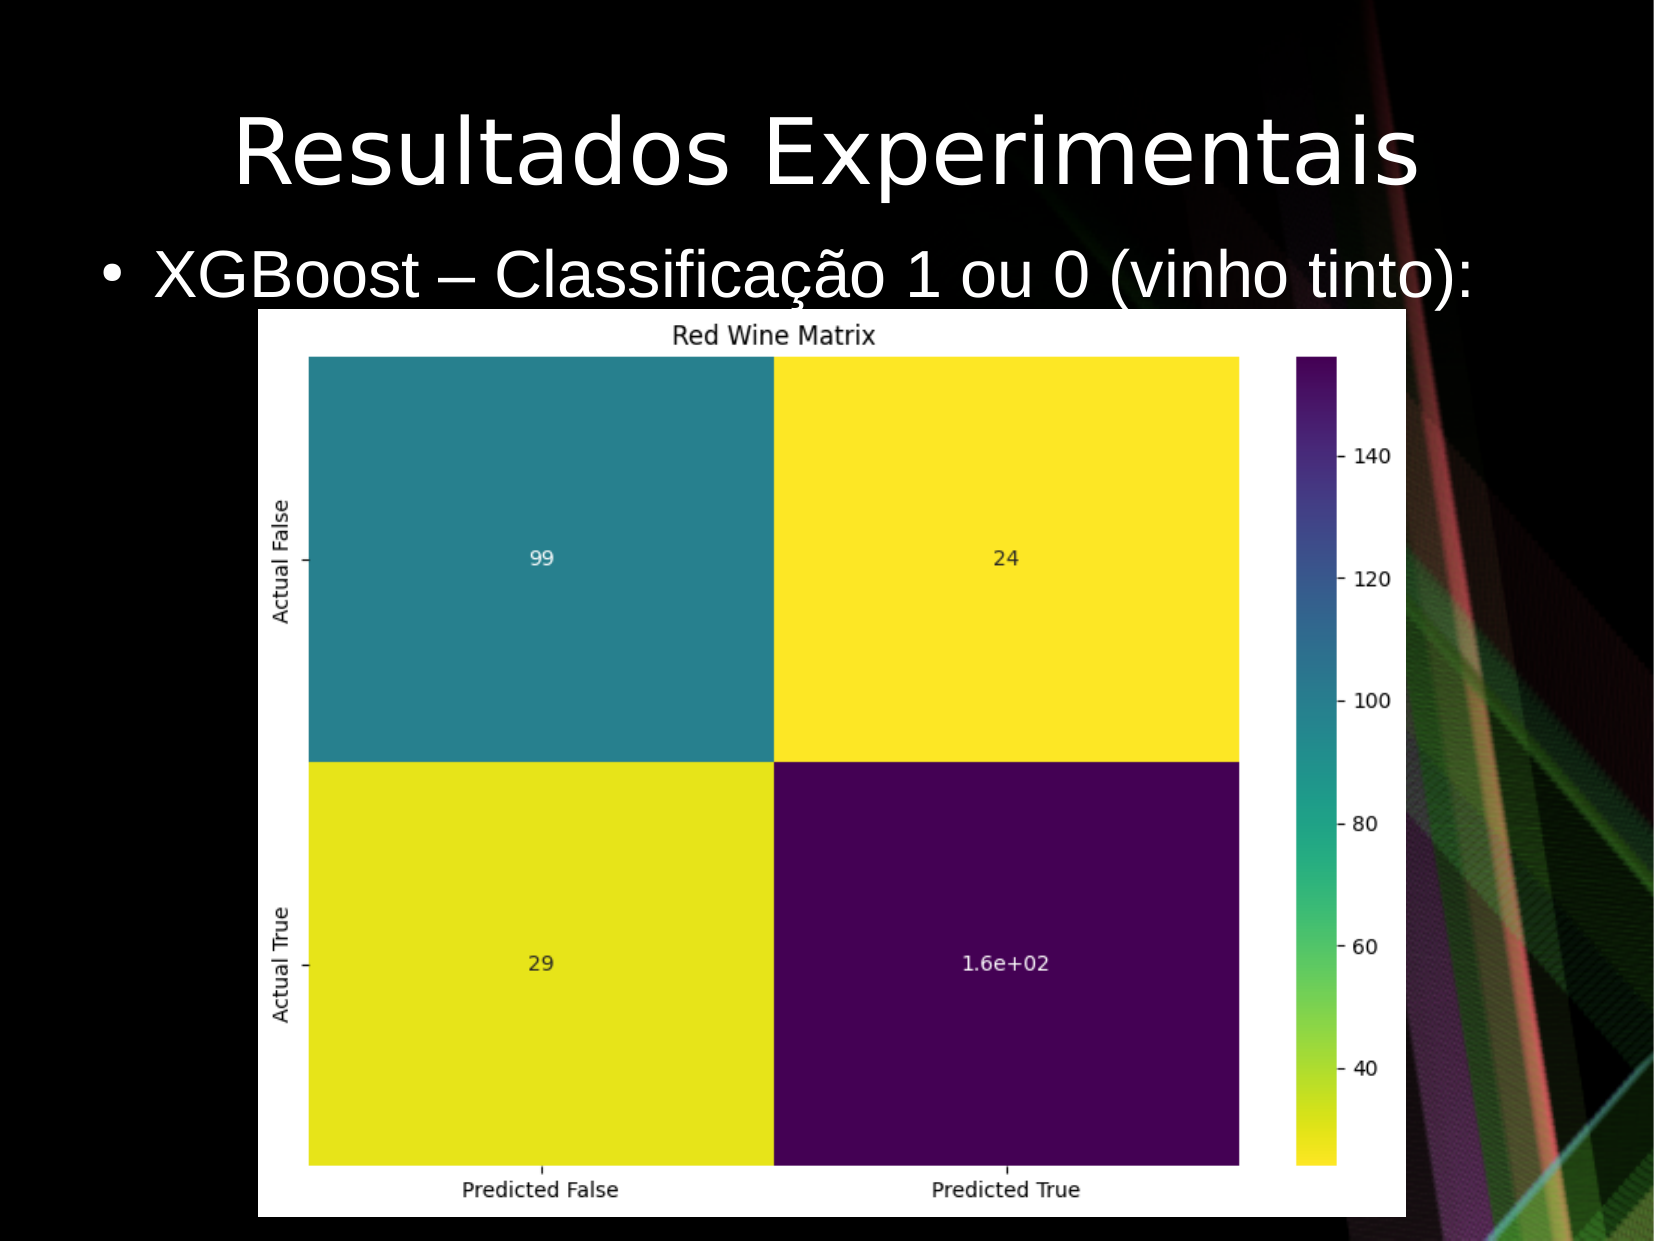

# Resultados Experimentais
XGBoost – Classificação 1 ou 0 (vinho tinto):